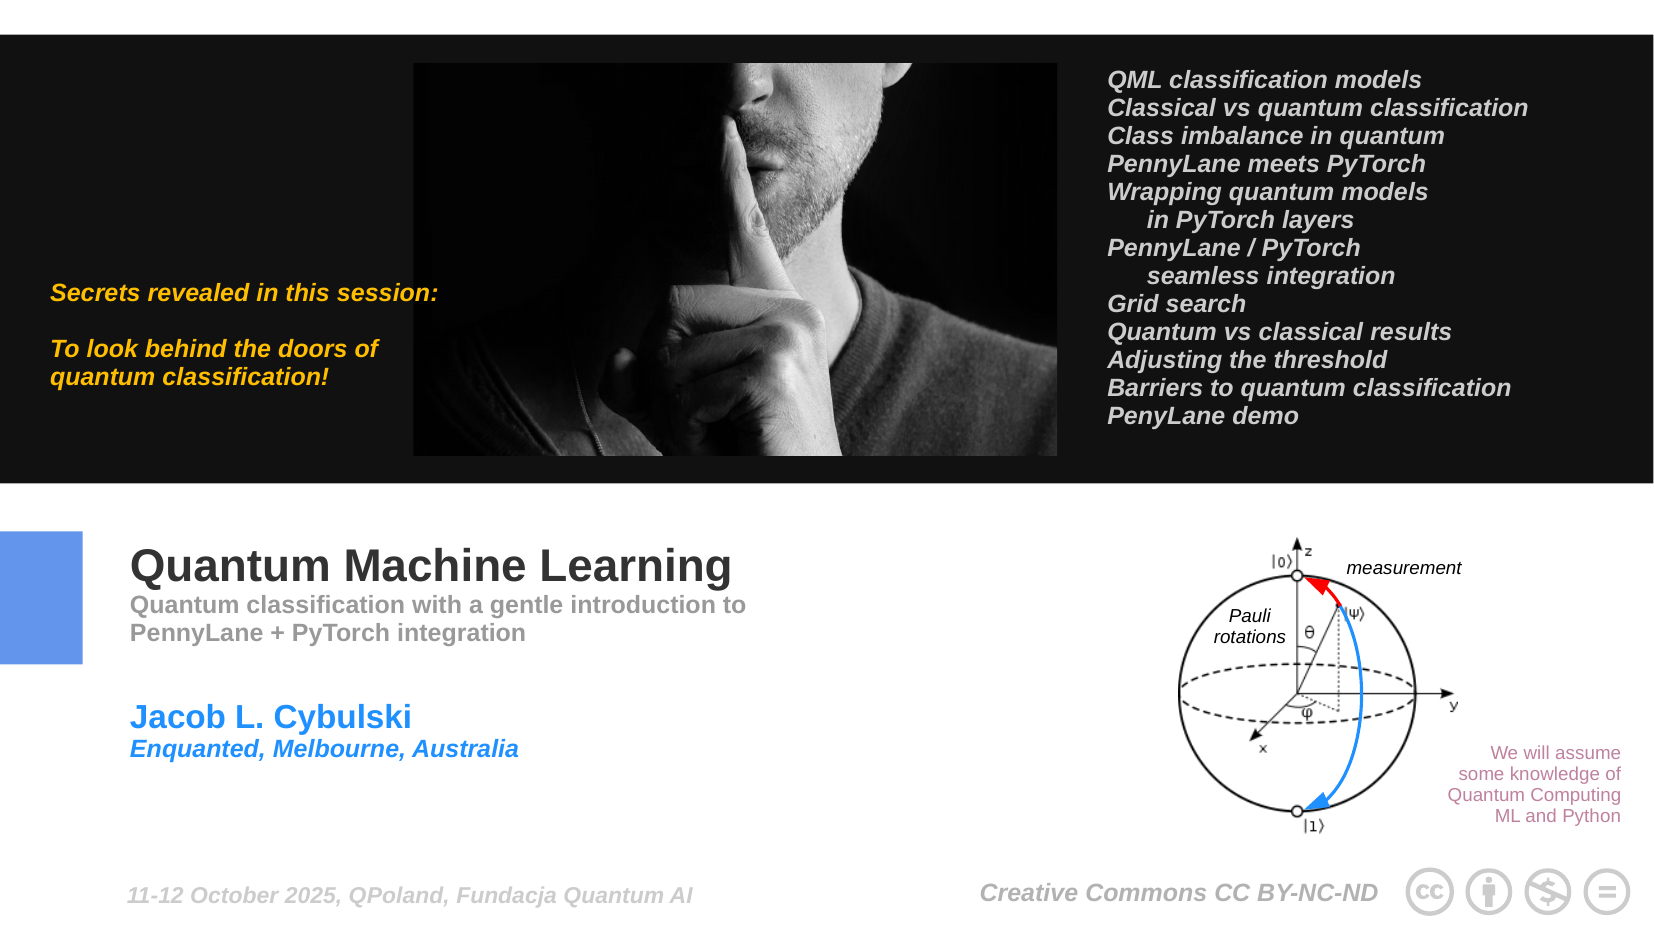

QML classification models
Classical vs quantum classification
Class imbalance in quantum
PennyLane meets PyTorch
Wrapping quantum models
	in PyTorch layers
PennyLane / PyTorch
	seamless integration
Grid search
Quantum vs classical results
Adjusting the threshold
Barriers to quantum classification
PenyLane demo
Secrets revealed in this session:
To look behind the doors of quantum classification!
# Quantum Machine Learning Quantum classification with a gentle introduction to PennyLane + PyTorch integration
measurement
Pauli
rotations
Jacob L. Cybulski
Enquanted, Melbourne, Australia
We will assume
some knowledge of
Quantum Computing
ML and Python
1
Creative Commons CC BY-NC-ND
11-12 October 2025, QPoland, Fundacja Quantum AI